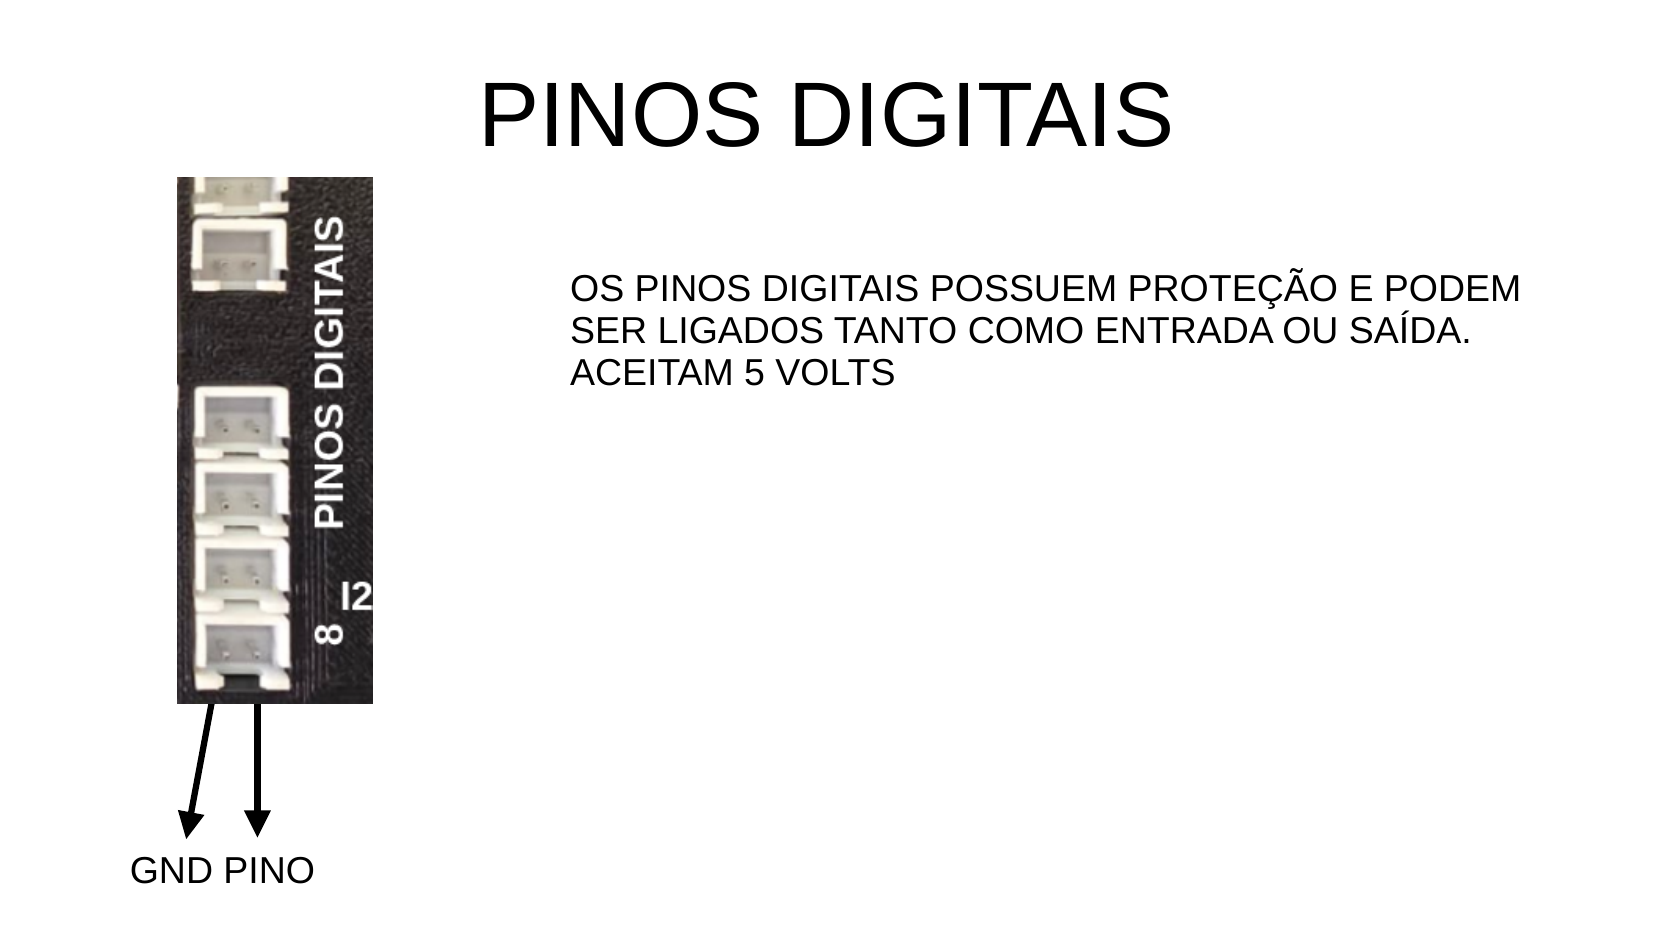

# PINOS DIGITAIS
OS PINOS DIGITAIS POSSUEM PROTEÇÃO E PODEM
SER LIGADOS TANTO COMO ENTRADA OU SAÍDA.
ACEITAM 5 VOLTS
GND PINO